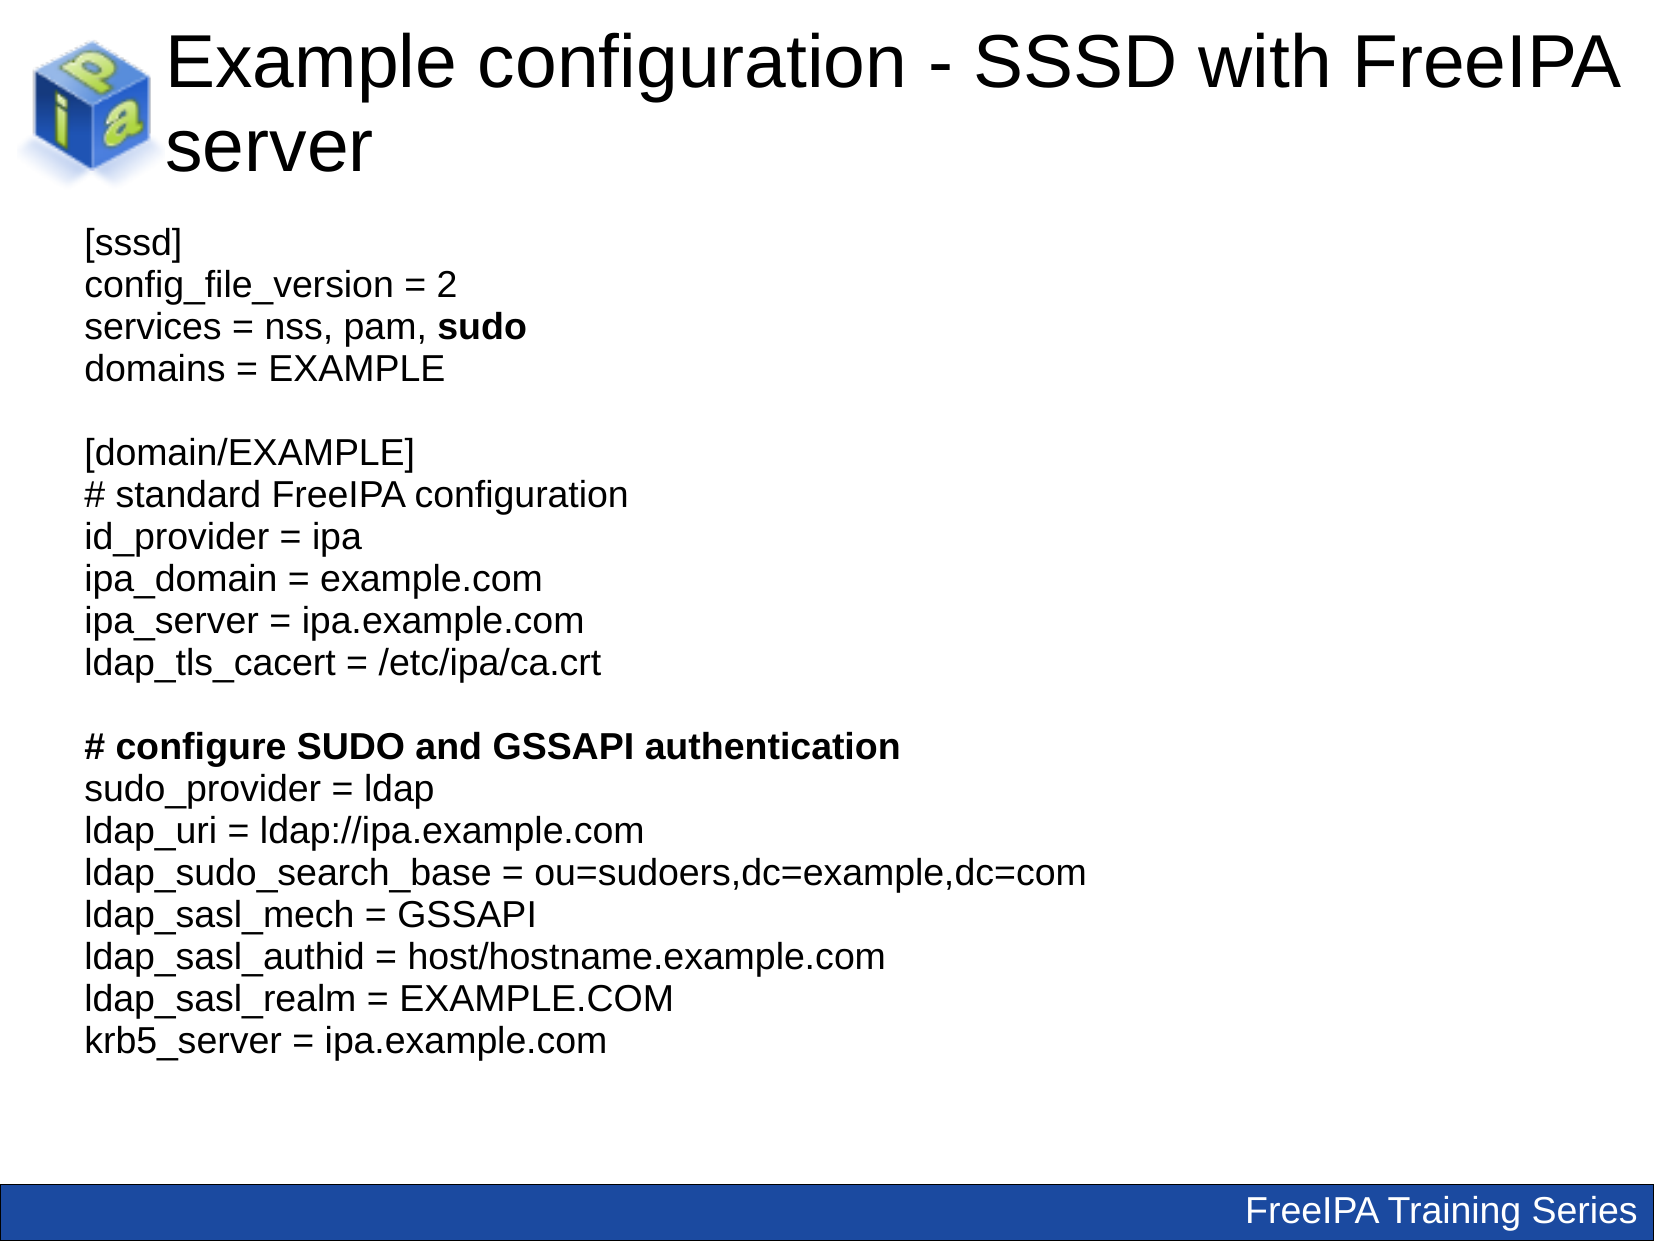

# Example configuration - SSSD with FreeIPA server
[sssd]
config_file_version = 2
services = nss, pam, sudo
domains = EXAMPLE
[domain/EXAMPLE]
# standard FreeIPA configuration
id_provider = ipa
ipa_domain = example.com
ipa_server = ipa.example.com
ldap_tls_cacert = /etc/ipa/ca.crt
# configure SUDO and GSSAPI authentication
sudo_provider = ldap
ldap_uri = ldap://ipa.example.com
ldap_sudo_search_base = ou=sudoers,dc=example,dc=com
ldap_sasl_mech = GSSAPI
ldap_sasl_authid = host/hostname.example.com
ldap_sasl_realm = EXAMPLE.COM
krb5_server = ipa.example.com